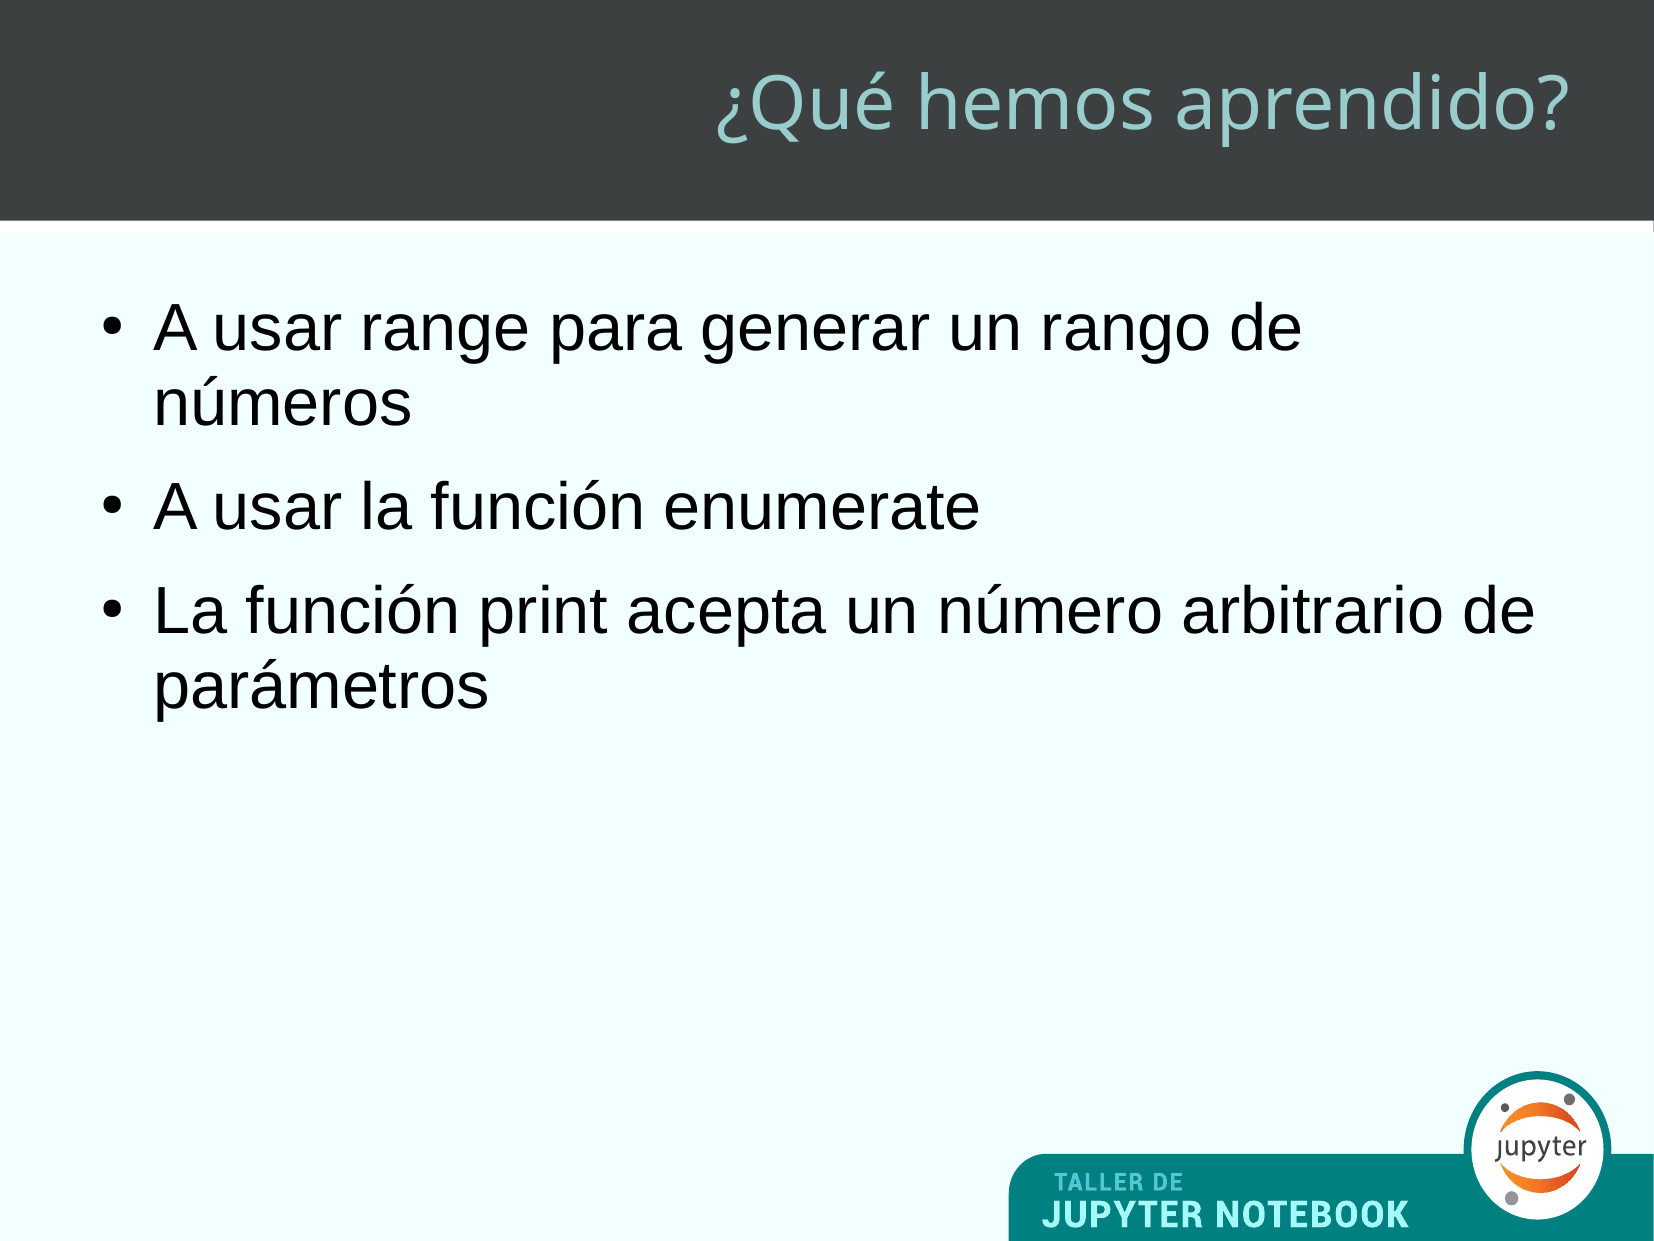

# ¿Qué hemos aprendido?
A usar range para generar un rango de números
A usar la función enumerate
La función print acepta un número arbitrario de parámetros